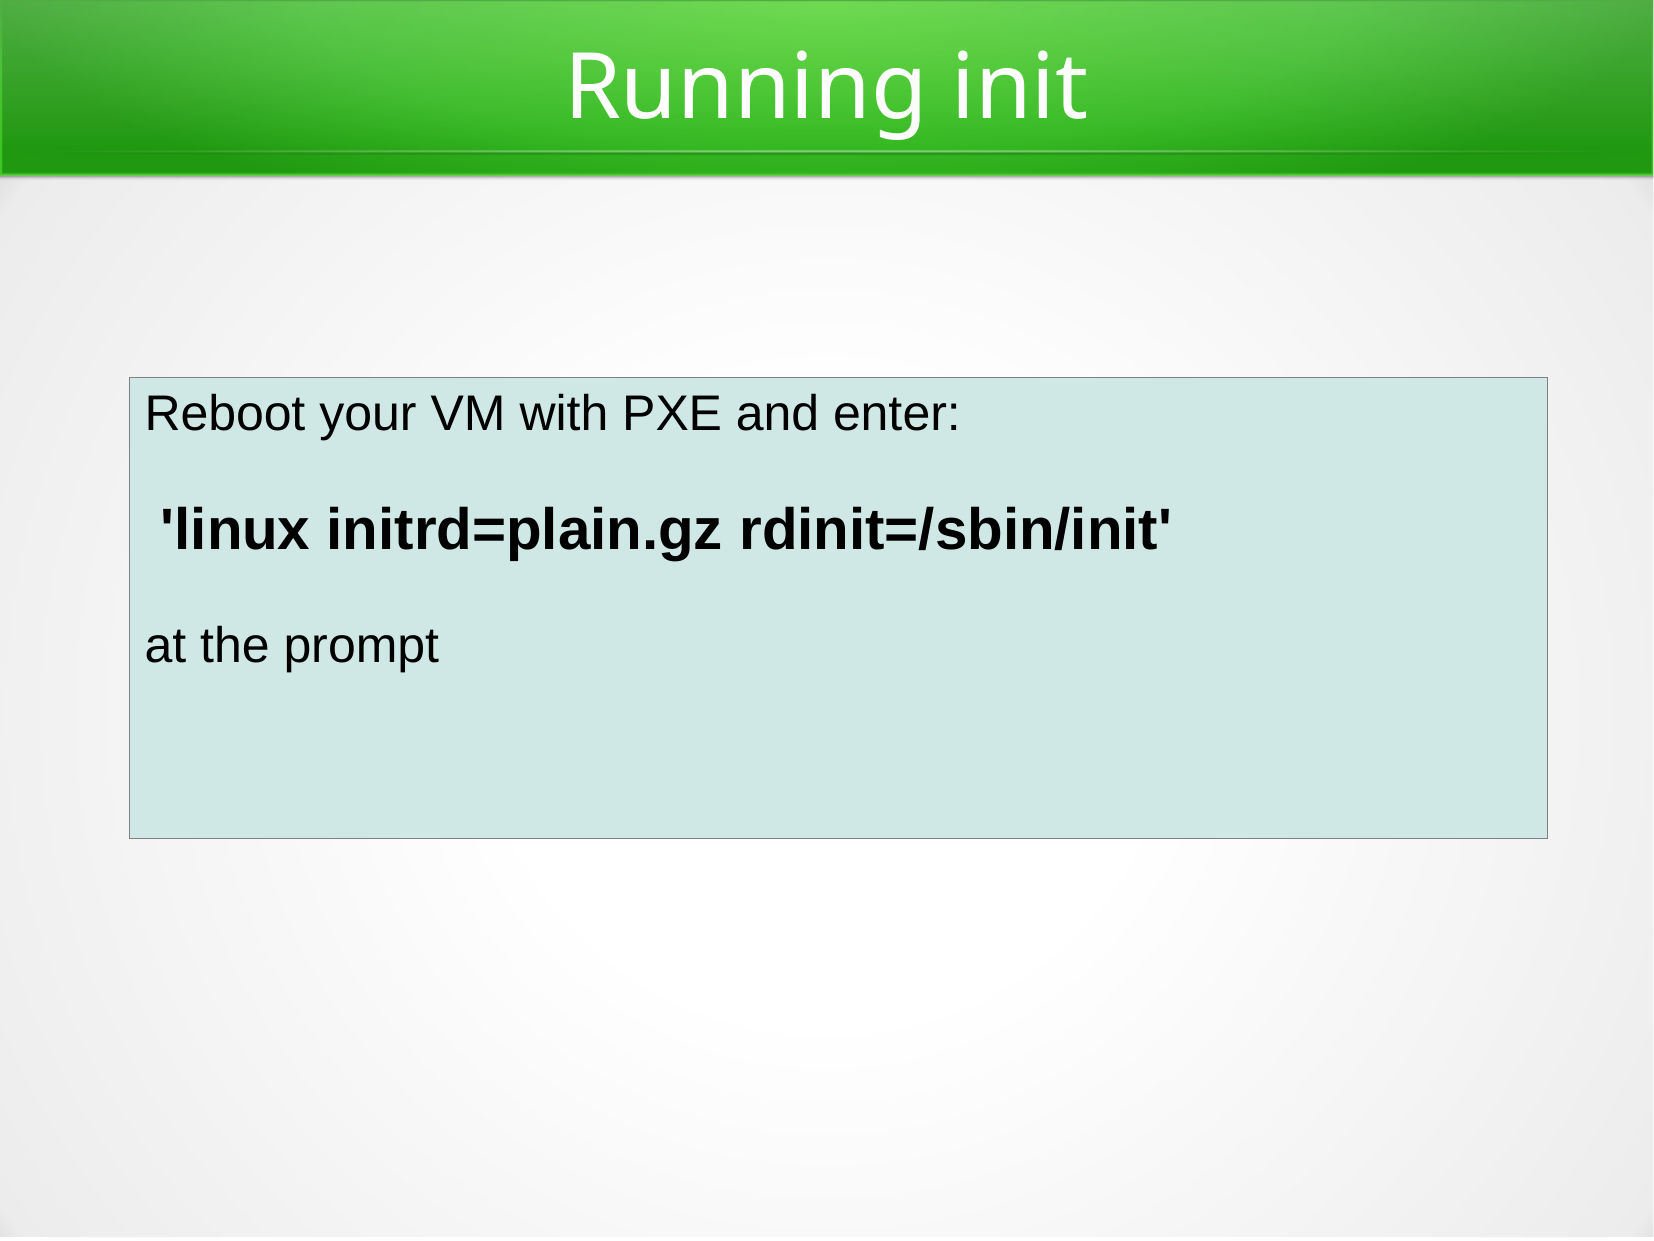

# Running init
Reboot your VM with PXE and enter:
 'linux initrd=plain.gz rdinit=/sbin/init'
at the prompt